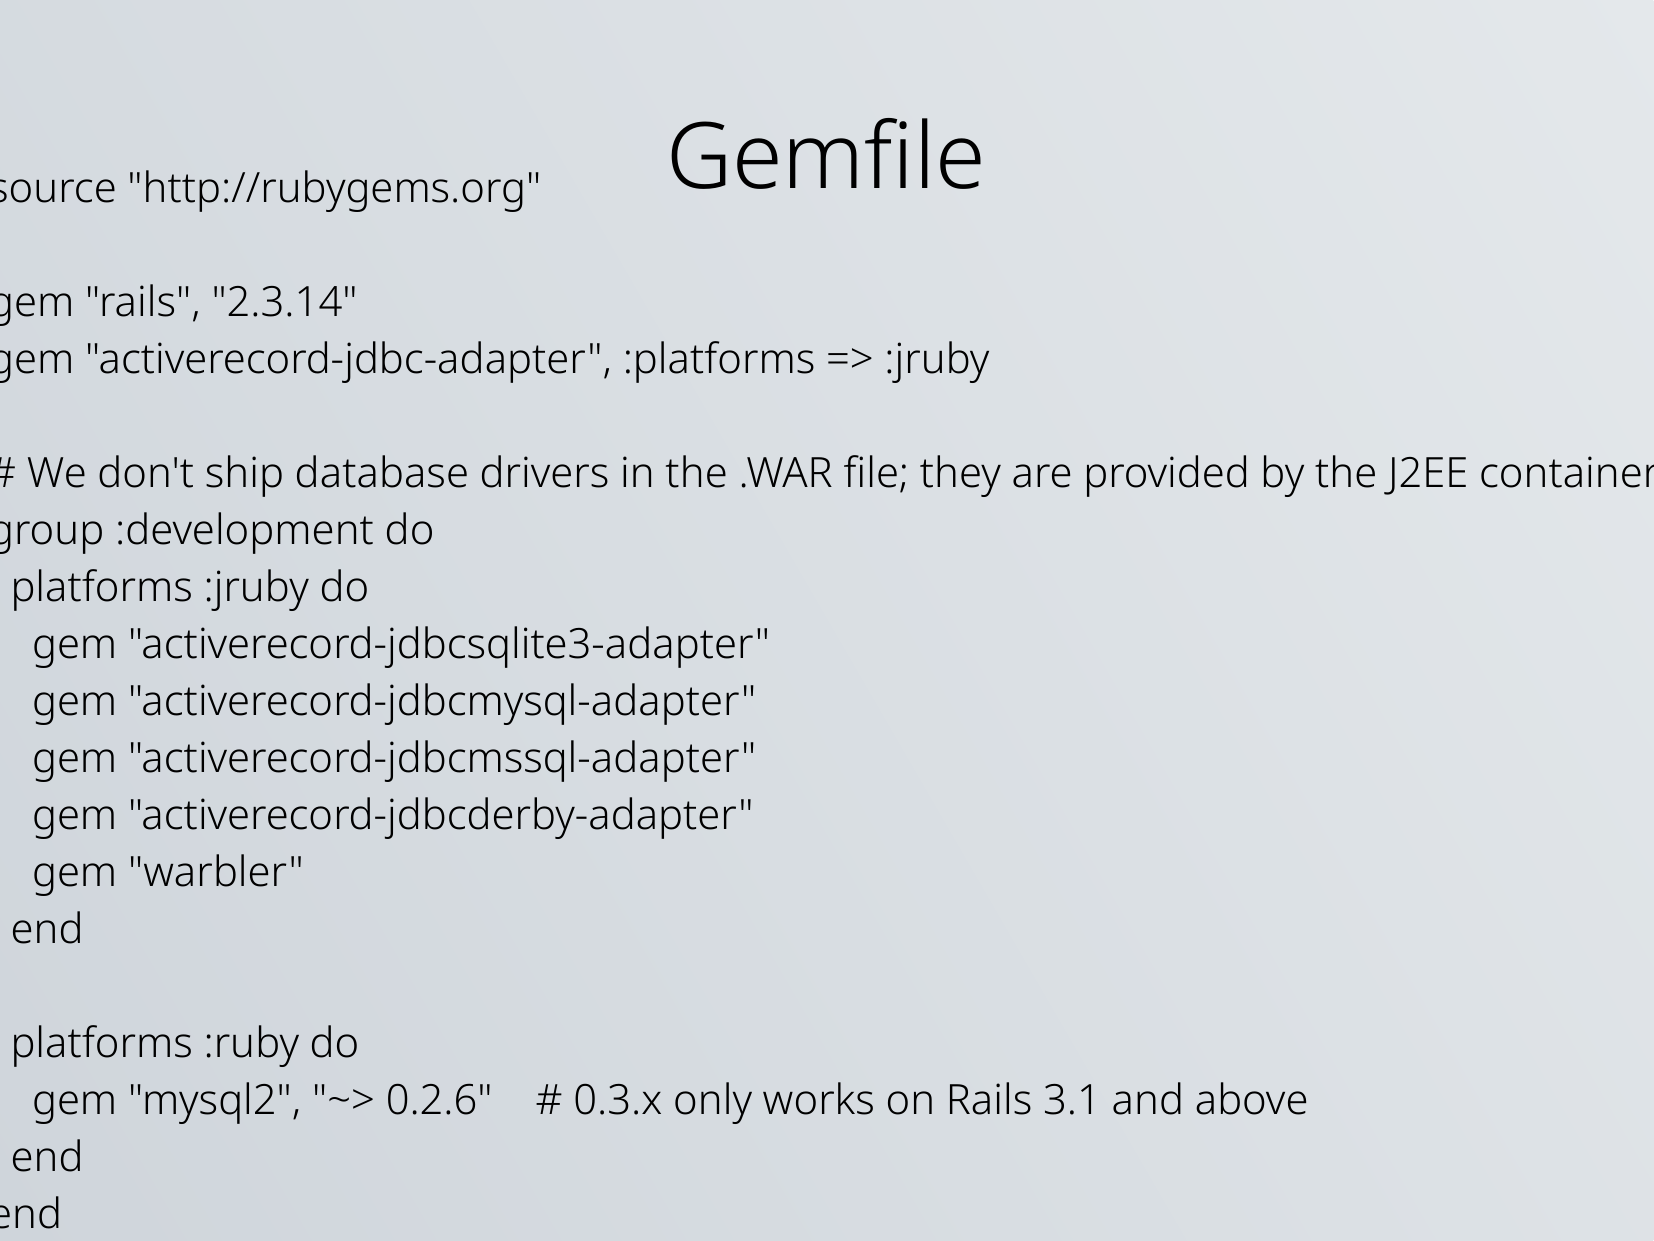

# Gemfile
source "http://rubygems.org"
gem "rails", "2.3.14"
gem "activerecord-jdbc-adapter", :platforms => :jruby
# We don't ship database drivers in the .WAR file; they are provided by the J2EE container.
group :development do
 platforms :jruby do
 gem "activerecord-jdbcsqlite3-adapter"
 gem "activerecord-jdbcmysql-adapter"
 gem "activerecord-jdbcmssql-adapter"
 gem "activerecord-jdbcderby-adapter"
 gem "warbler"
 end
 platforms :ruby do
 gem "mysql2", "~> 0.2.6" # 0.3.x only works on Rails 3.1 and above
 end
end